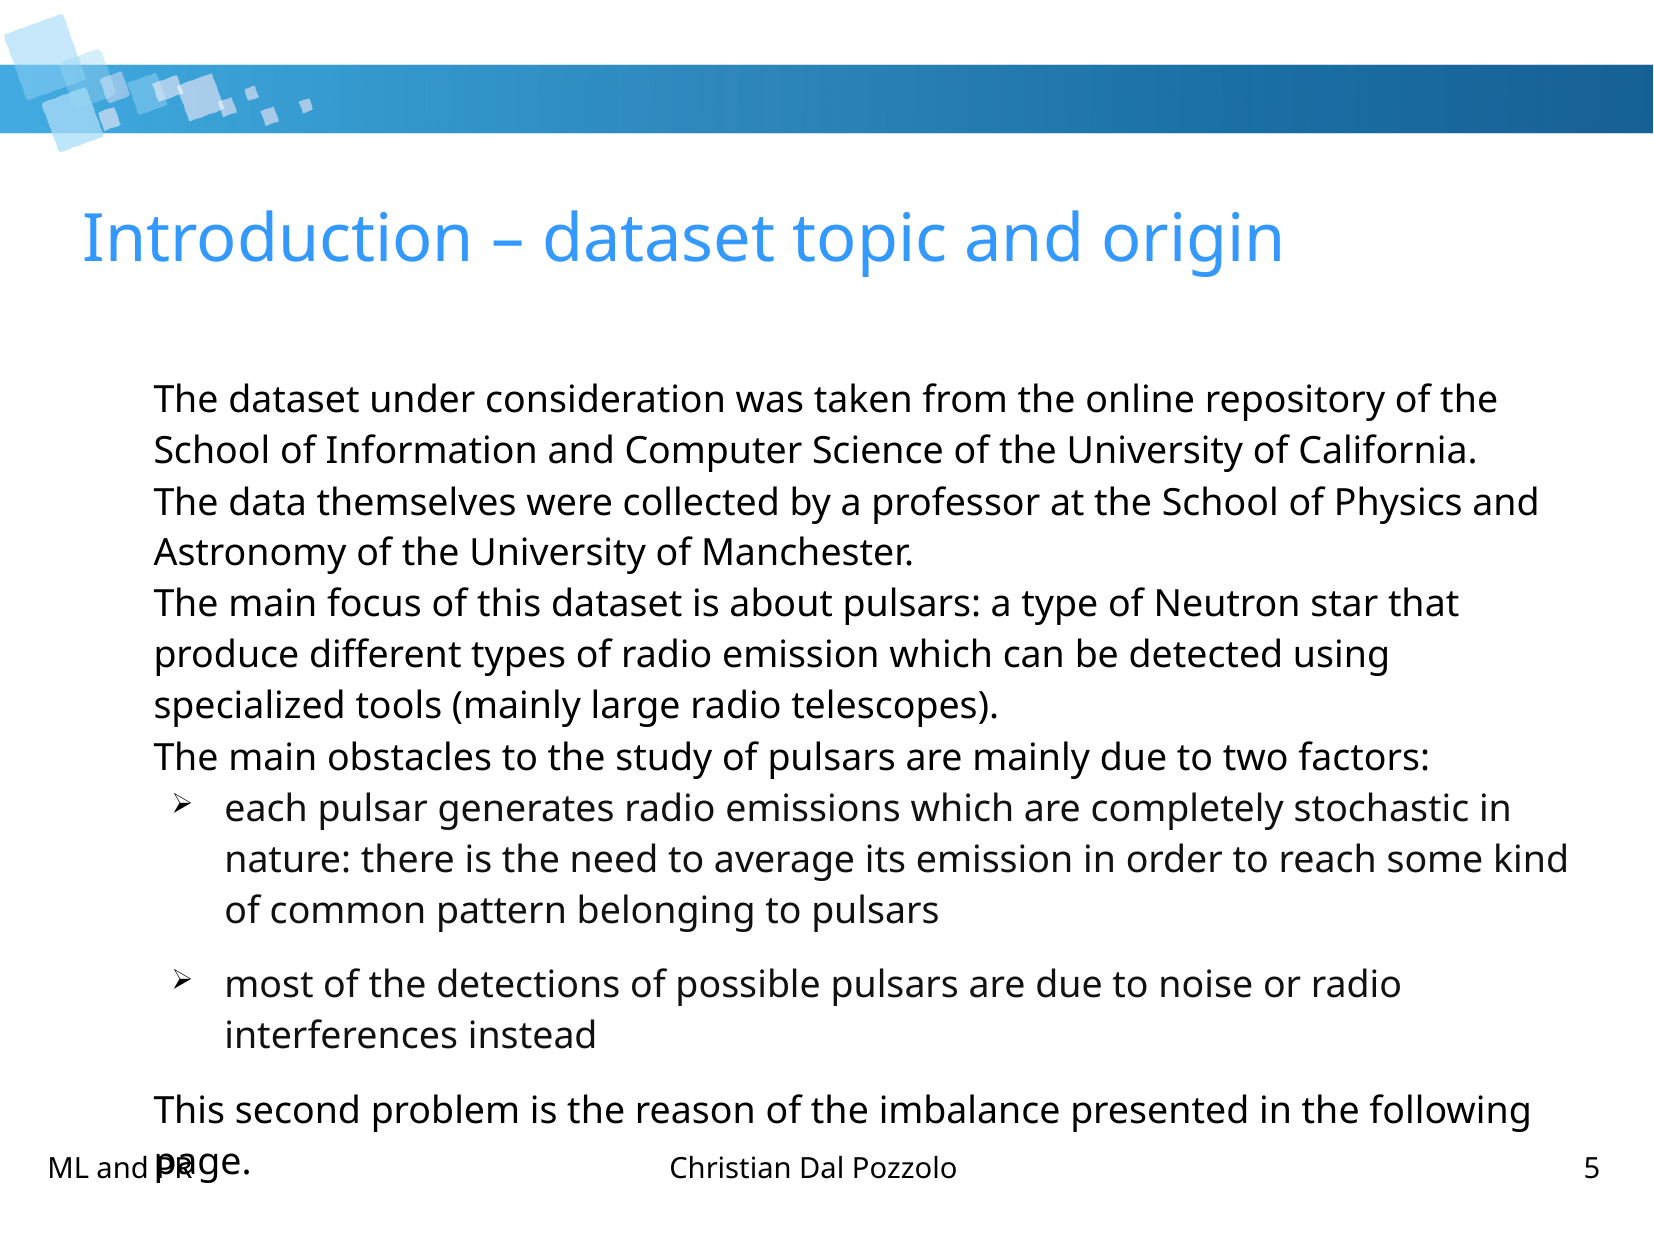

# Introduction – dataset topic and origin
The dataset under consideration was taken from the online repository of the School of Information and Computer Science of the University of California.
The data themselves were collected by a professor at the School of Physics and Astronomy of the University of Manchester.
The main focus of this dataset is about pulsars: a type of Neutron star that produce different types of radio emission which can be detected using specialized tools (mainly large radio telescopes).
The main obstacles to the study of pulsars are mainly due to two factors:
each pulsar generates radio emissions which are completely stochastic in nature: there is the need to average its emission in order to reach some kind of common pattern belonging to pulsars
most of the detections of possible pulsars are due to noise or radio interferences instead
This second problem is the reason of the imbalance presented in the following page.
ML and PR
Christian Dal Pozzolo
5